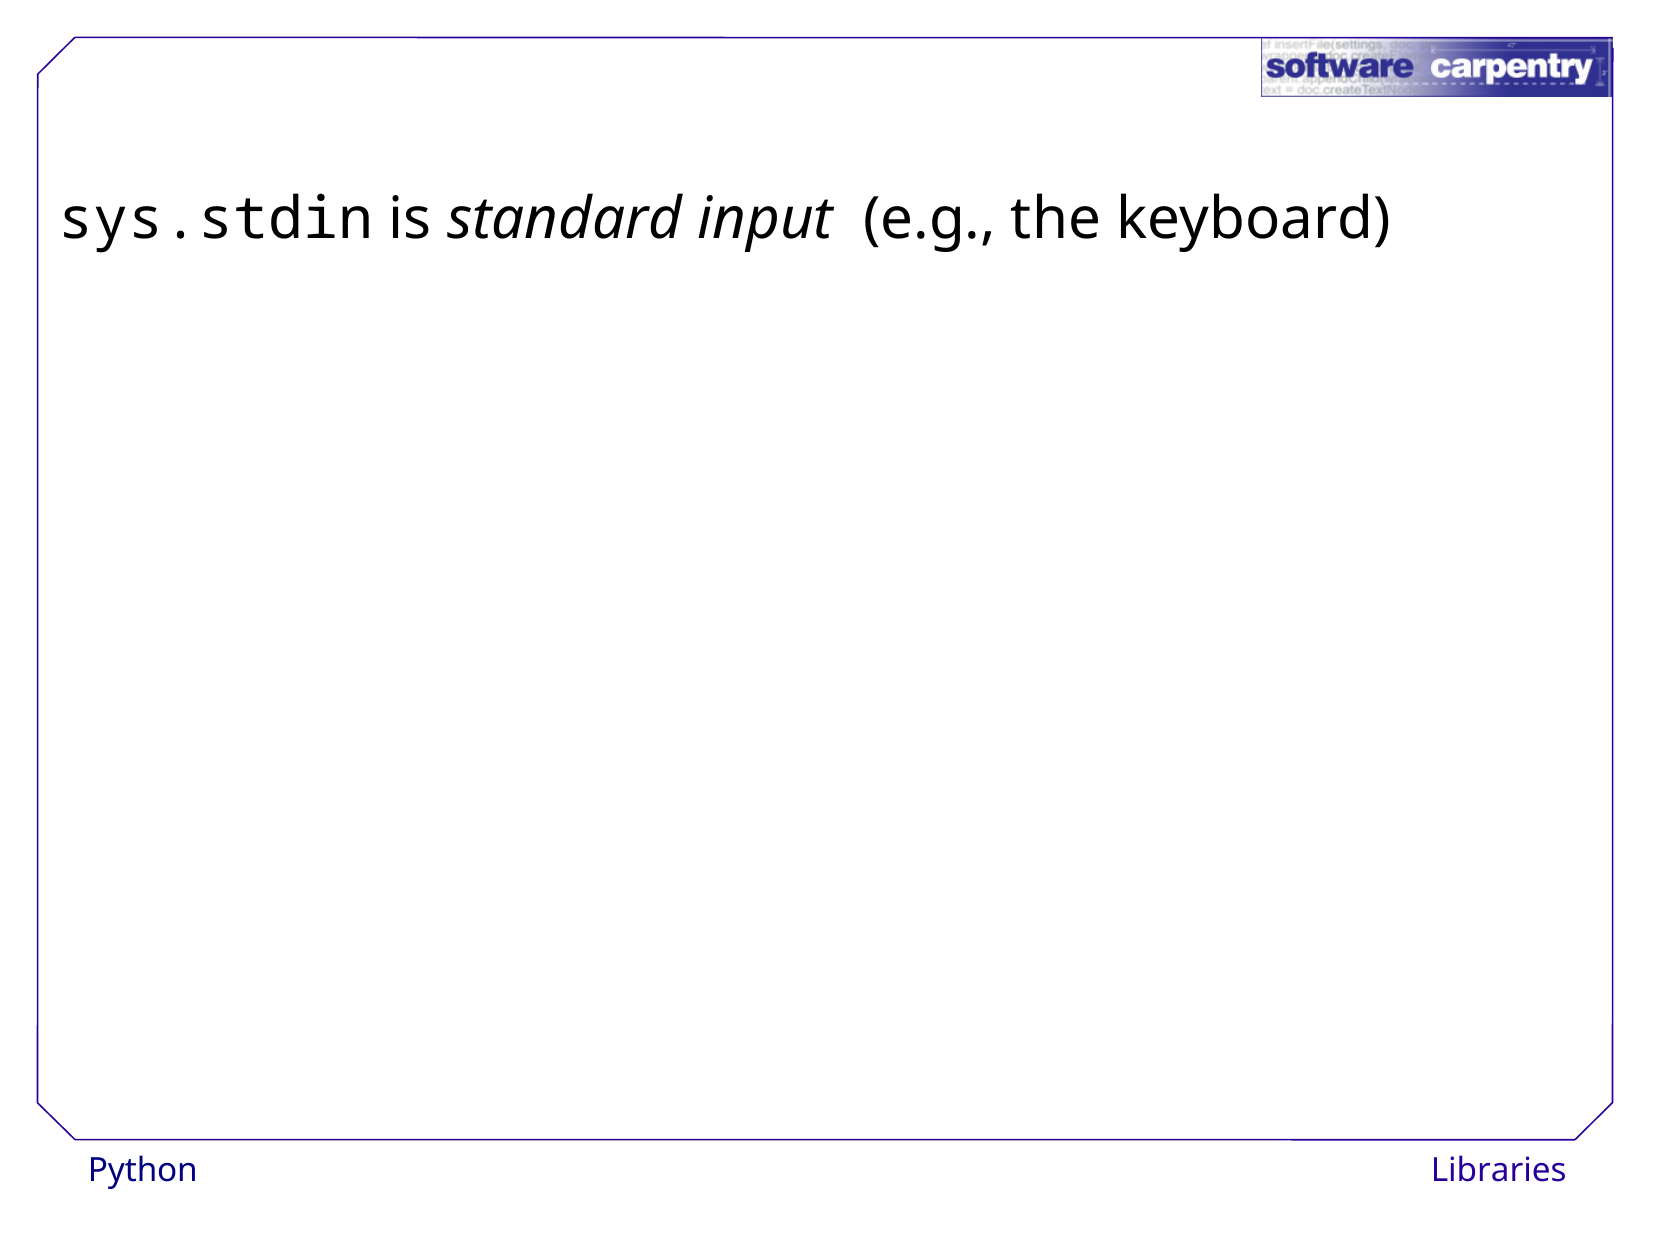

sys.stdin is standard input (e.g., the keyboard)